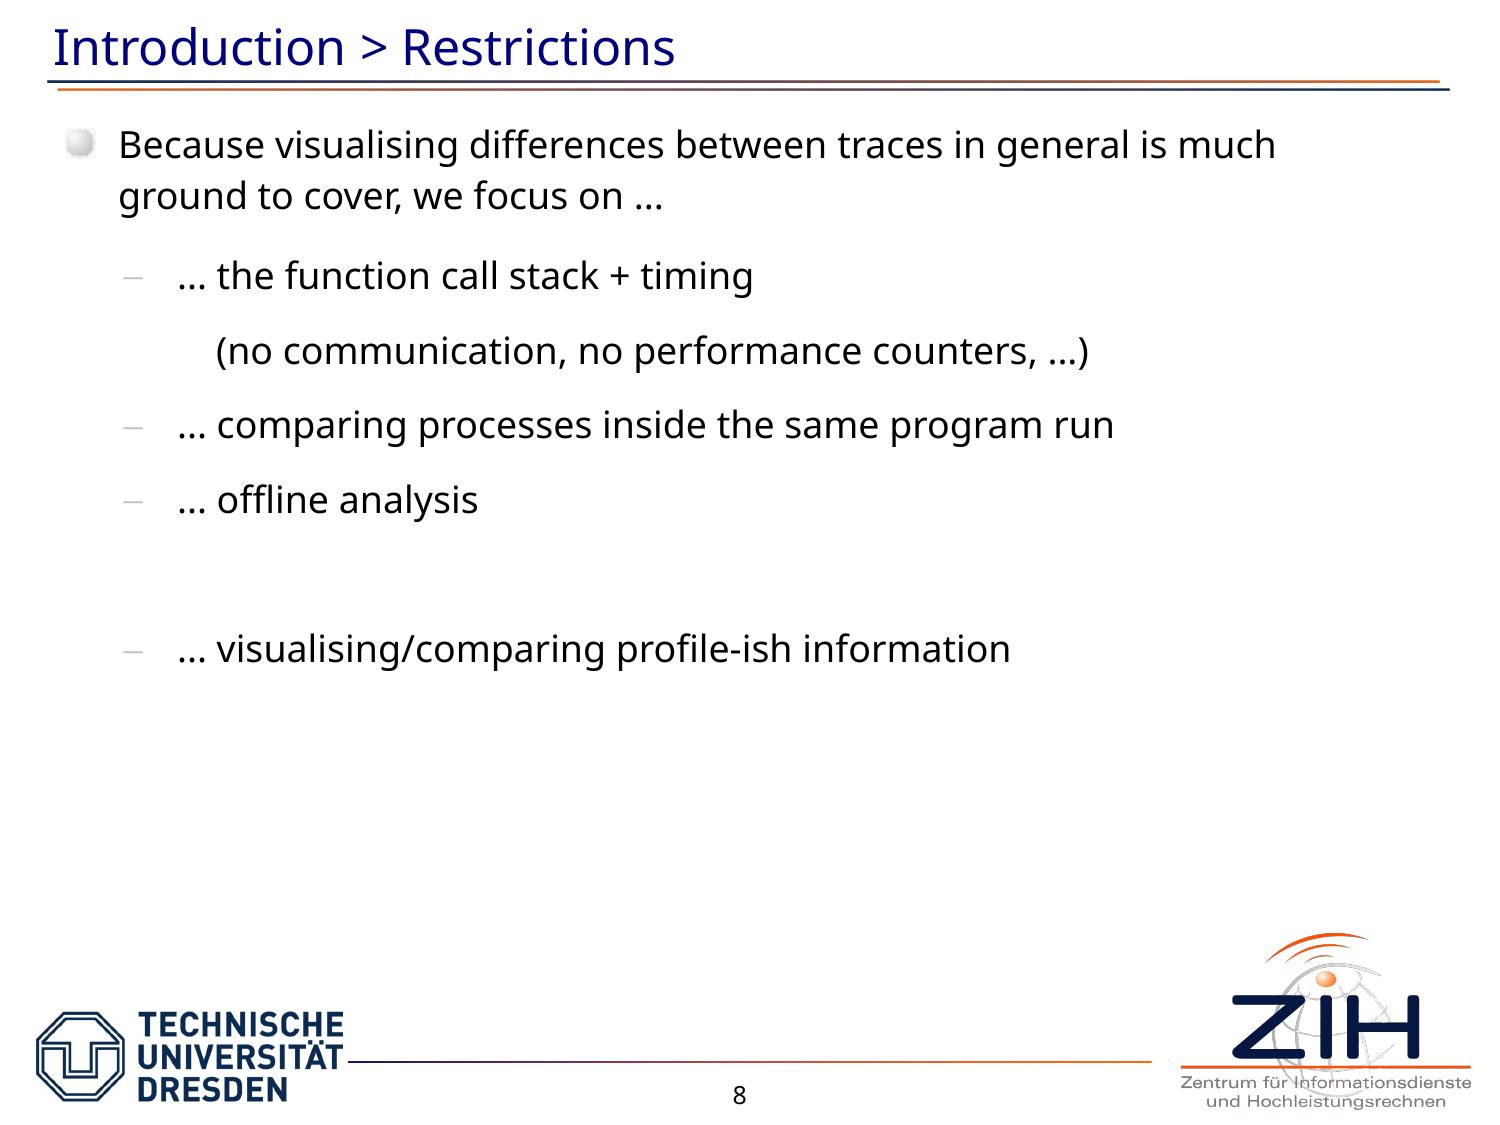

# Introduction > Restrictions
Because visualising differences between traces in general is much ground to cover, we focus on ...
... the function call stack + timing
 (no communication, no performance counters, ...)
... comparing processes inside the same program run
... offline analysis
... visualising/comparing profile-ish information
8